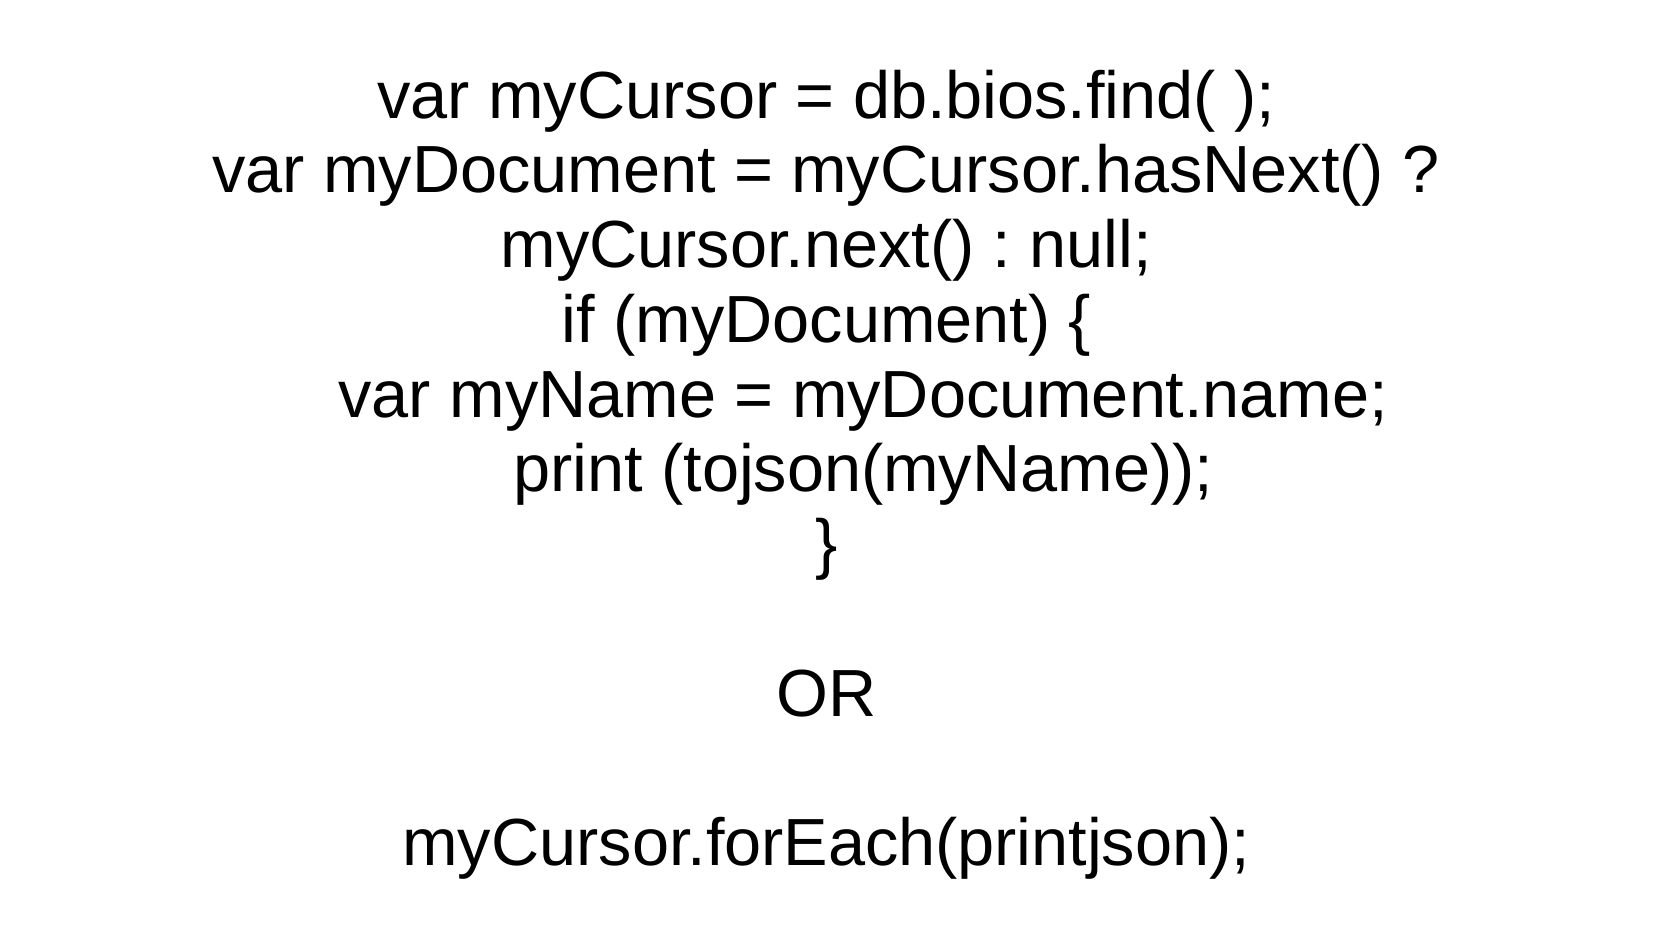

# var myCursor = db.bios.find( );
var myDocument = myCursor.hasNext() ? myCursor.next() : null;
if (myDocument) {
 var myName = myDocument.name;
 print (tojson(myName));
}
OR
myCursor.forEach(printjson);